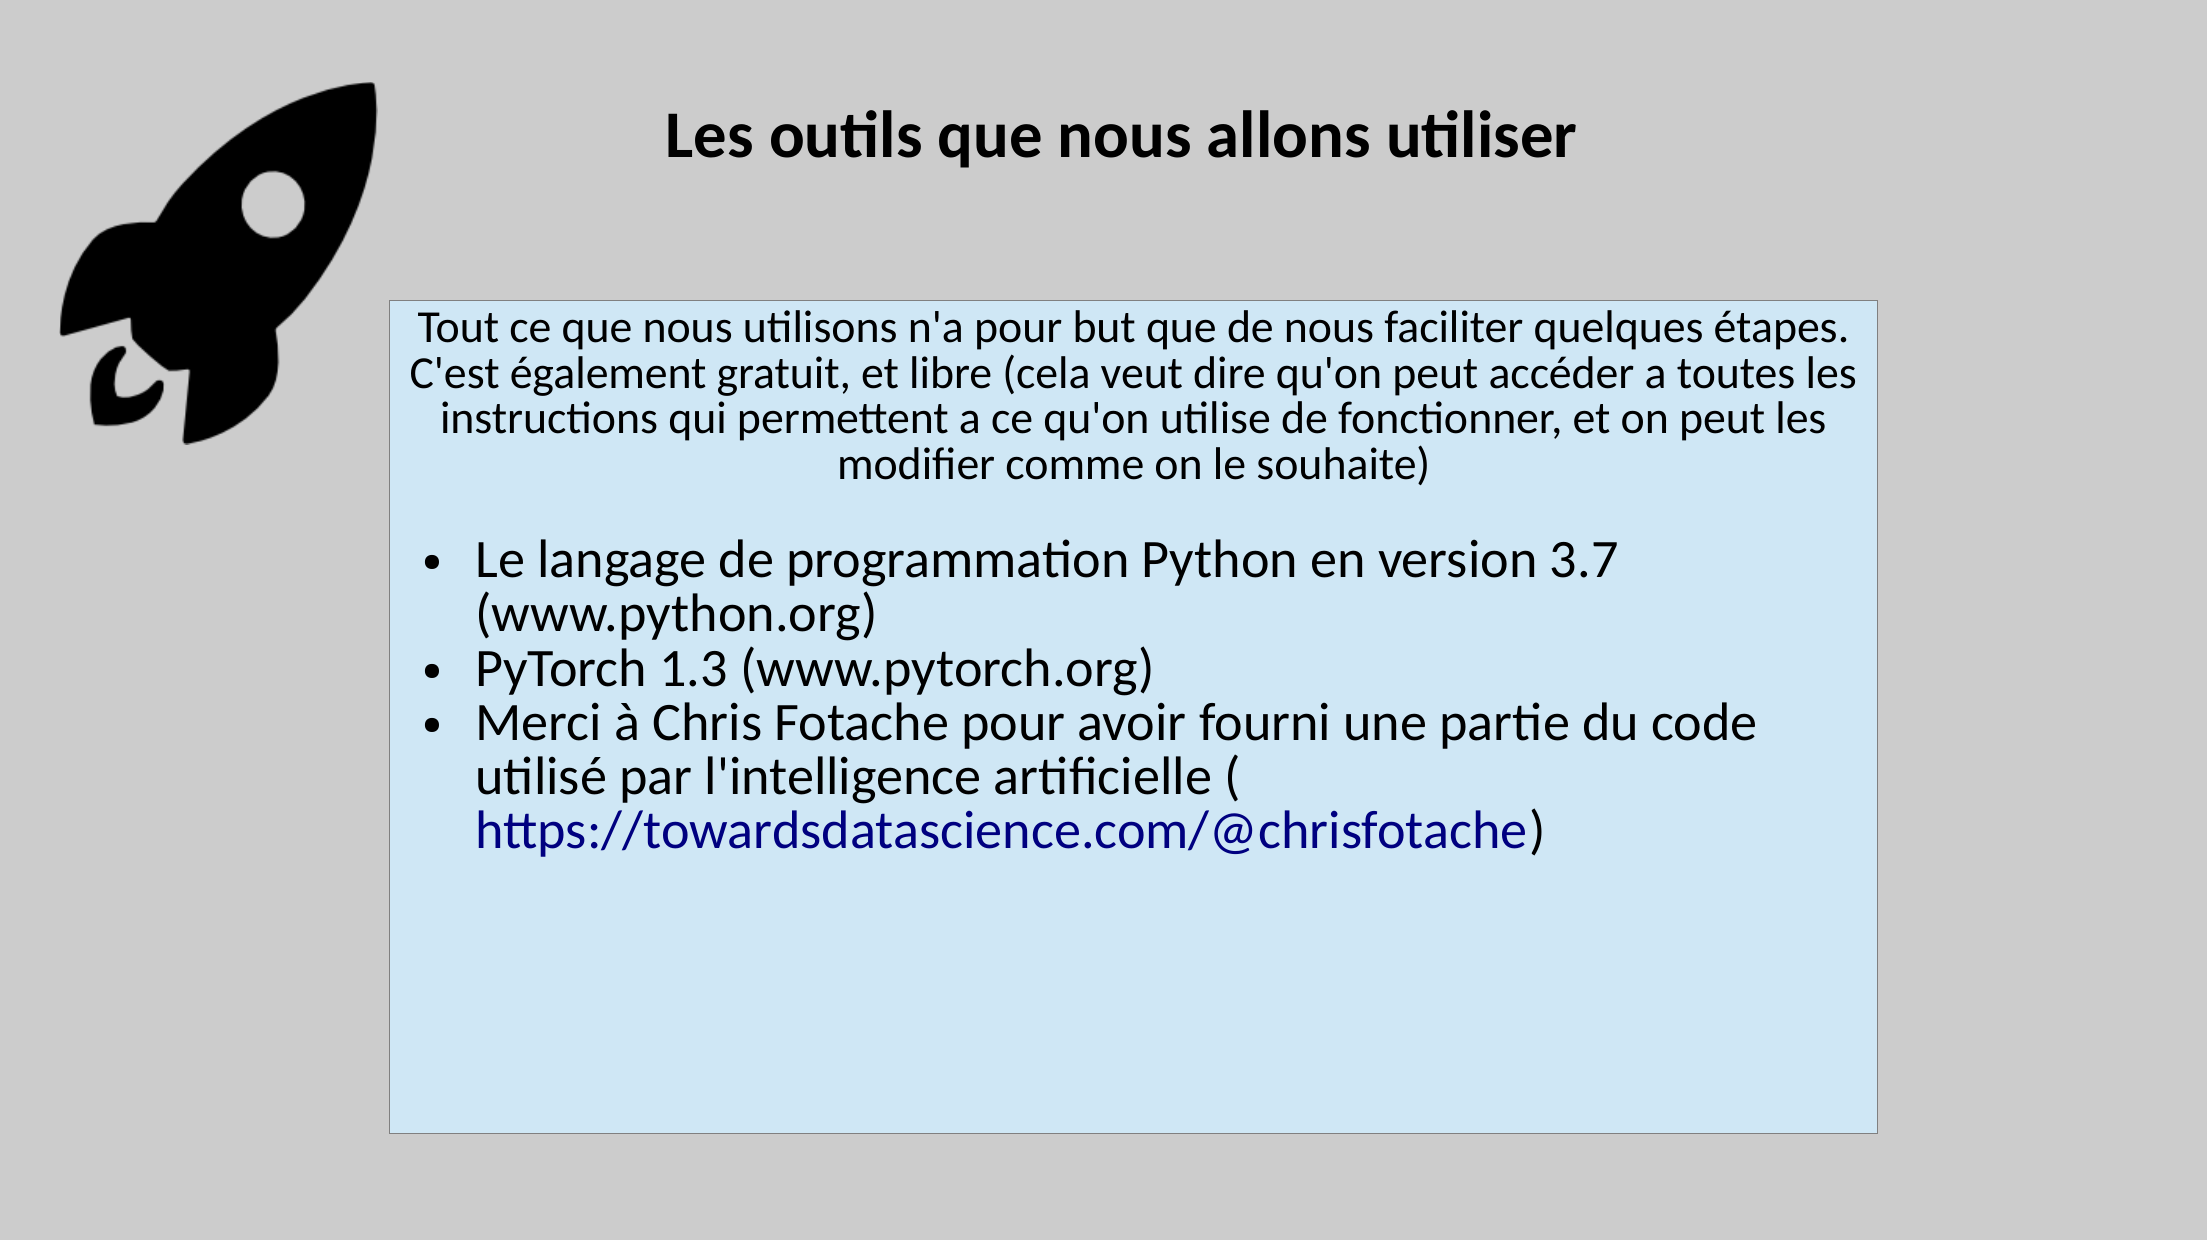

# Les outils que nous allons utiliser
Tout ce que nous utilisons n'a pour but que de nous faciliter quelques étapes.
C'est également gratuit, et libre (cela veut dire qu'on peut accéder a toutes les instructions qui permettent a ce qu'on utilise de fonctionner, et on peut les modifier comme on le souhaite)
Le langage de programmation Python en version 3.7 (www.python.org)
PyTorch 1.3 (www.pytorch.org)
Merci à Chris Fotache pour avoir fourni une partie du code utilisé par l'intelligence artificielle (https://towardsdatascience.com/@chrisfotache)